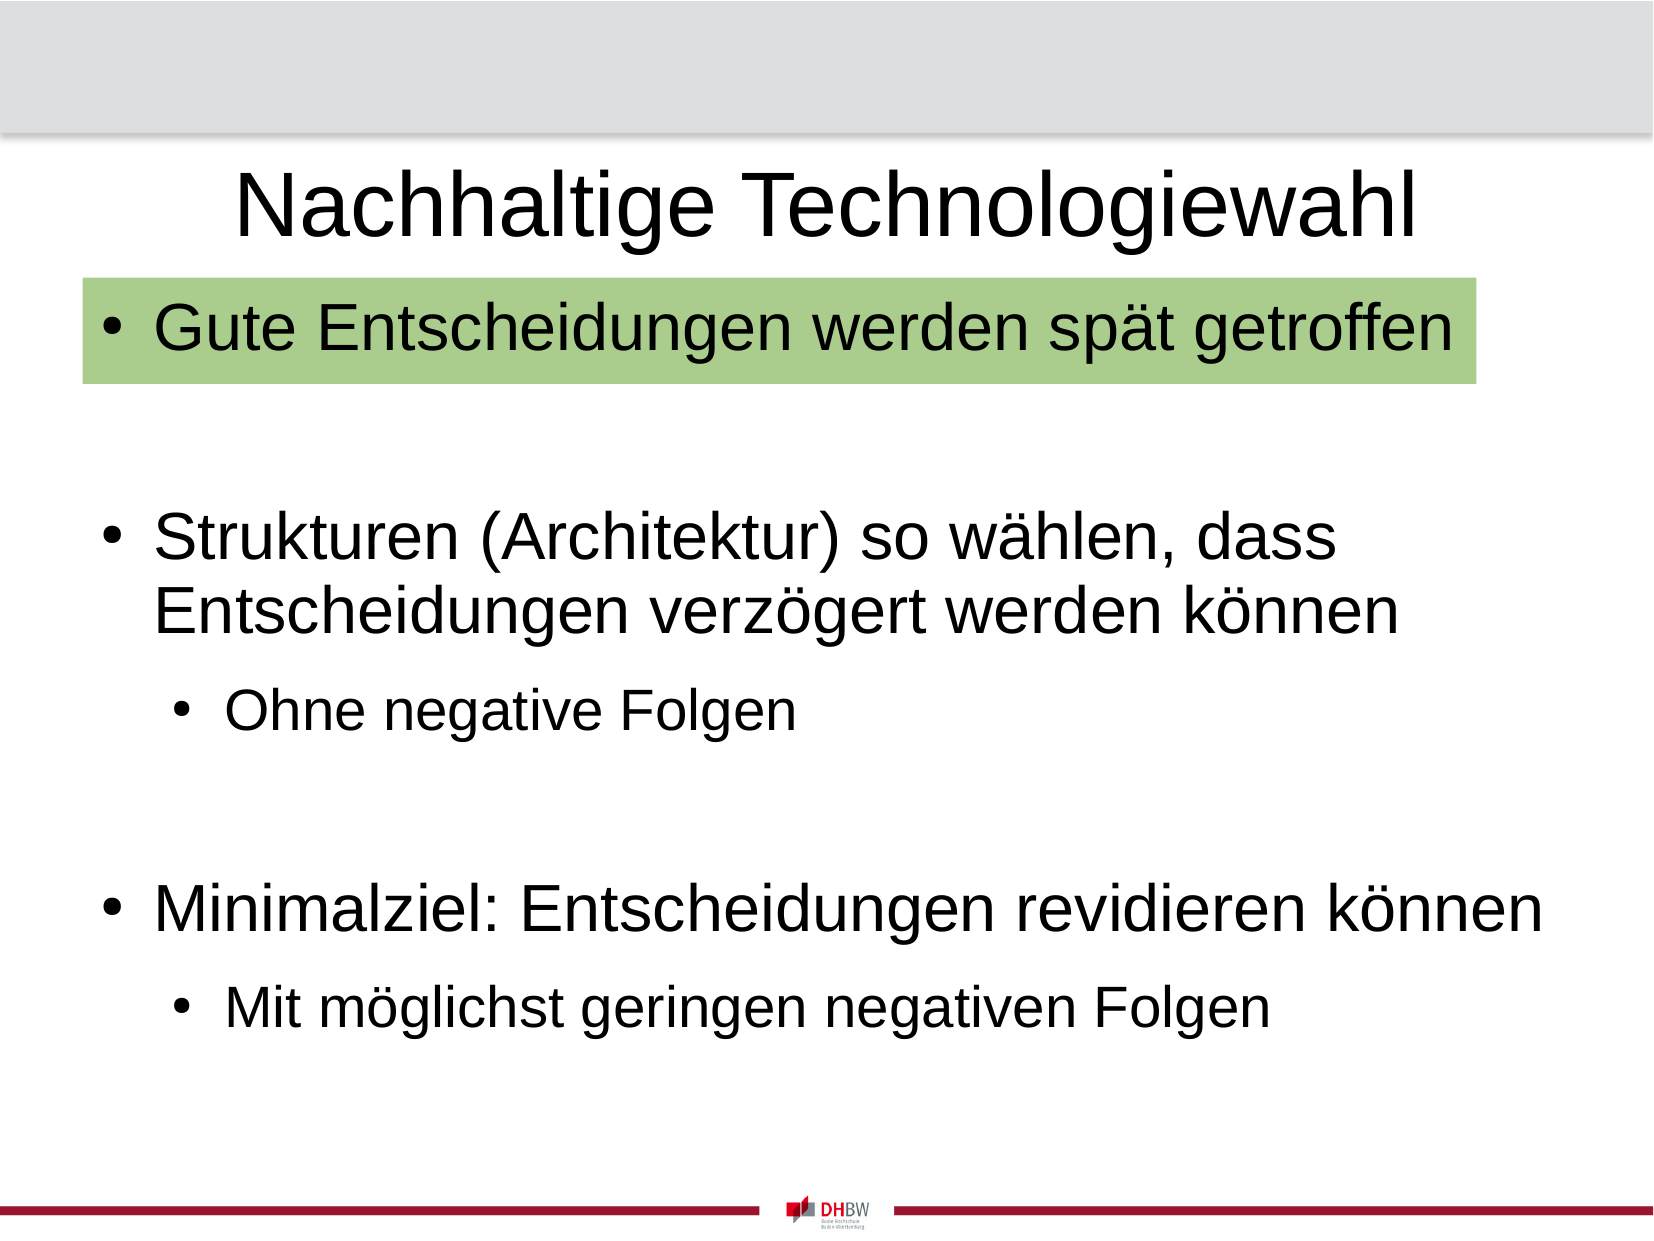

# Nachhaltige Technologiewahl
Gute Entscheidungen werden spät getroffen
Strukturen (Architektur) so wählen, dass Entscheidungen verzögert werden können
Ohne negative Folgen
Minimalziel: Entscheidungen revidieren können
Mit möglichst geringen negativen Folgen